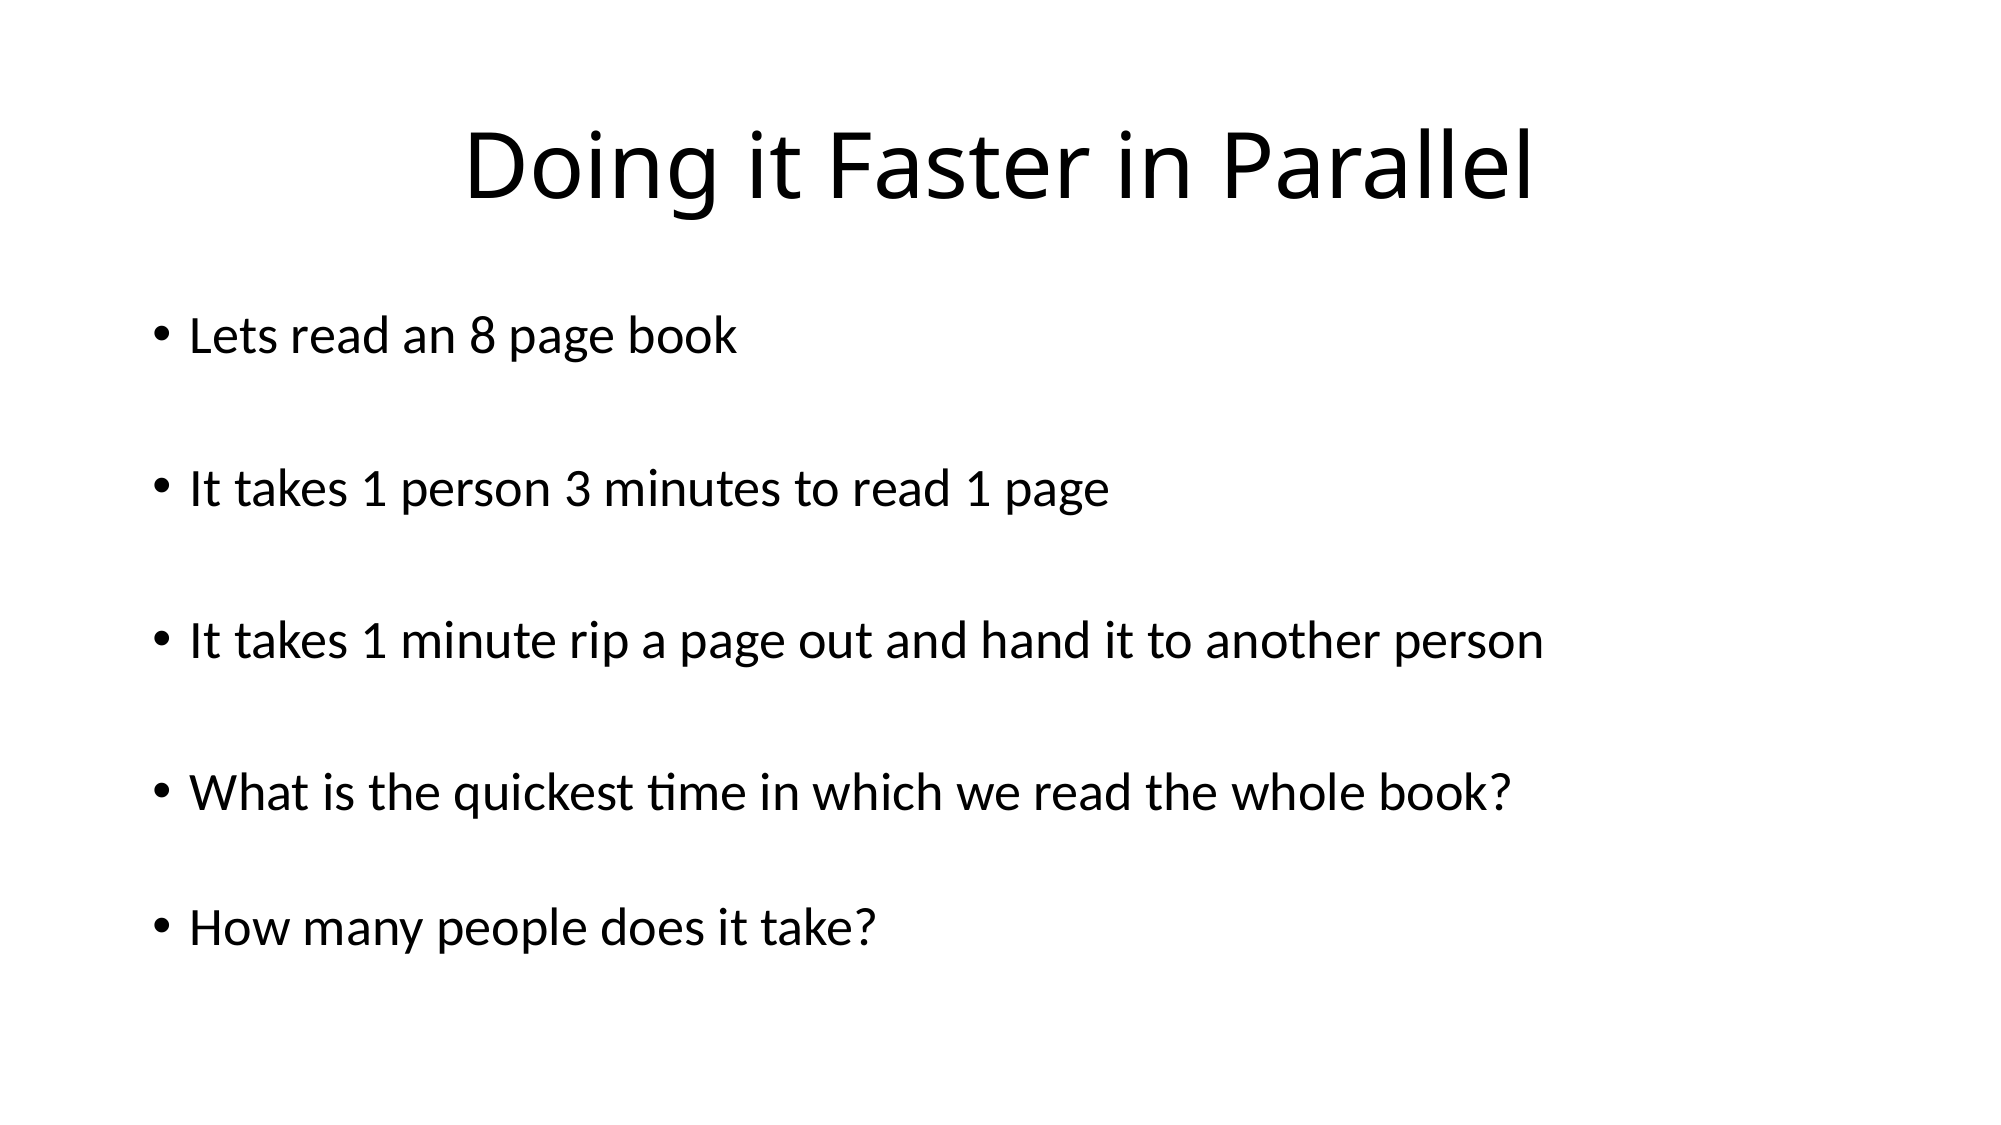

# Doing it Faster in Parallel
Lets read an 8 page book
It takes 1 person 3 minutes to read 1 page
It takes 1 minute rip a page out and hand it to another person
What is the quickest time in which we read the whole book?
How many people does it take?